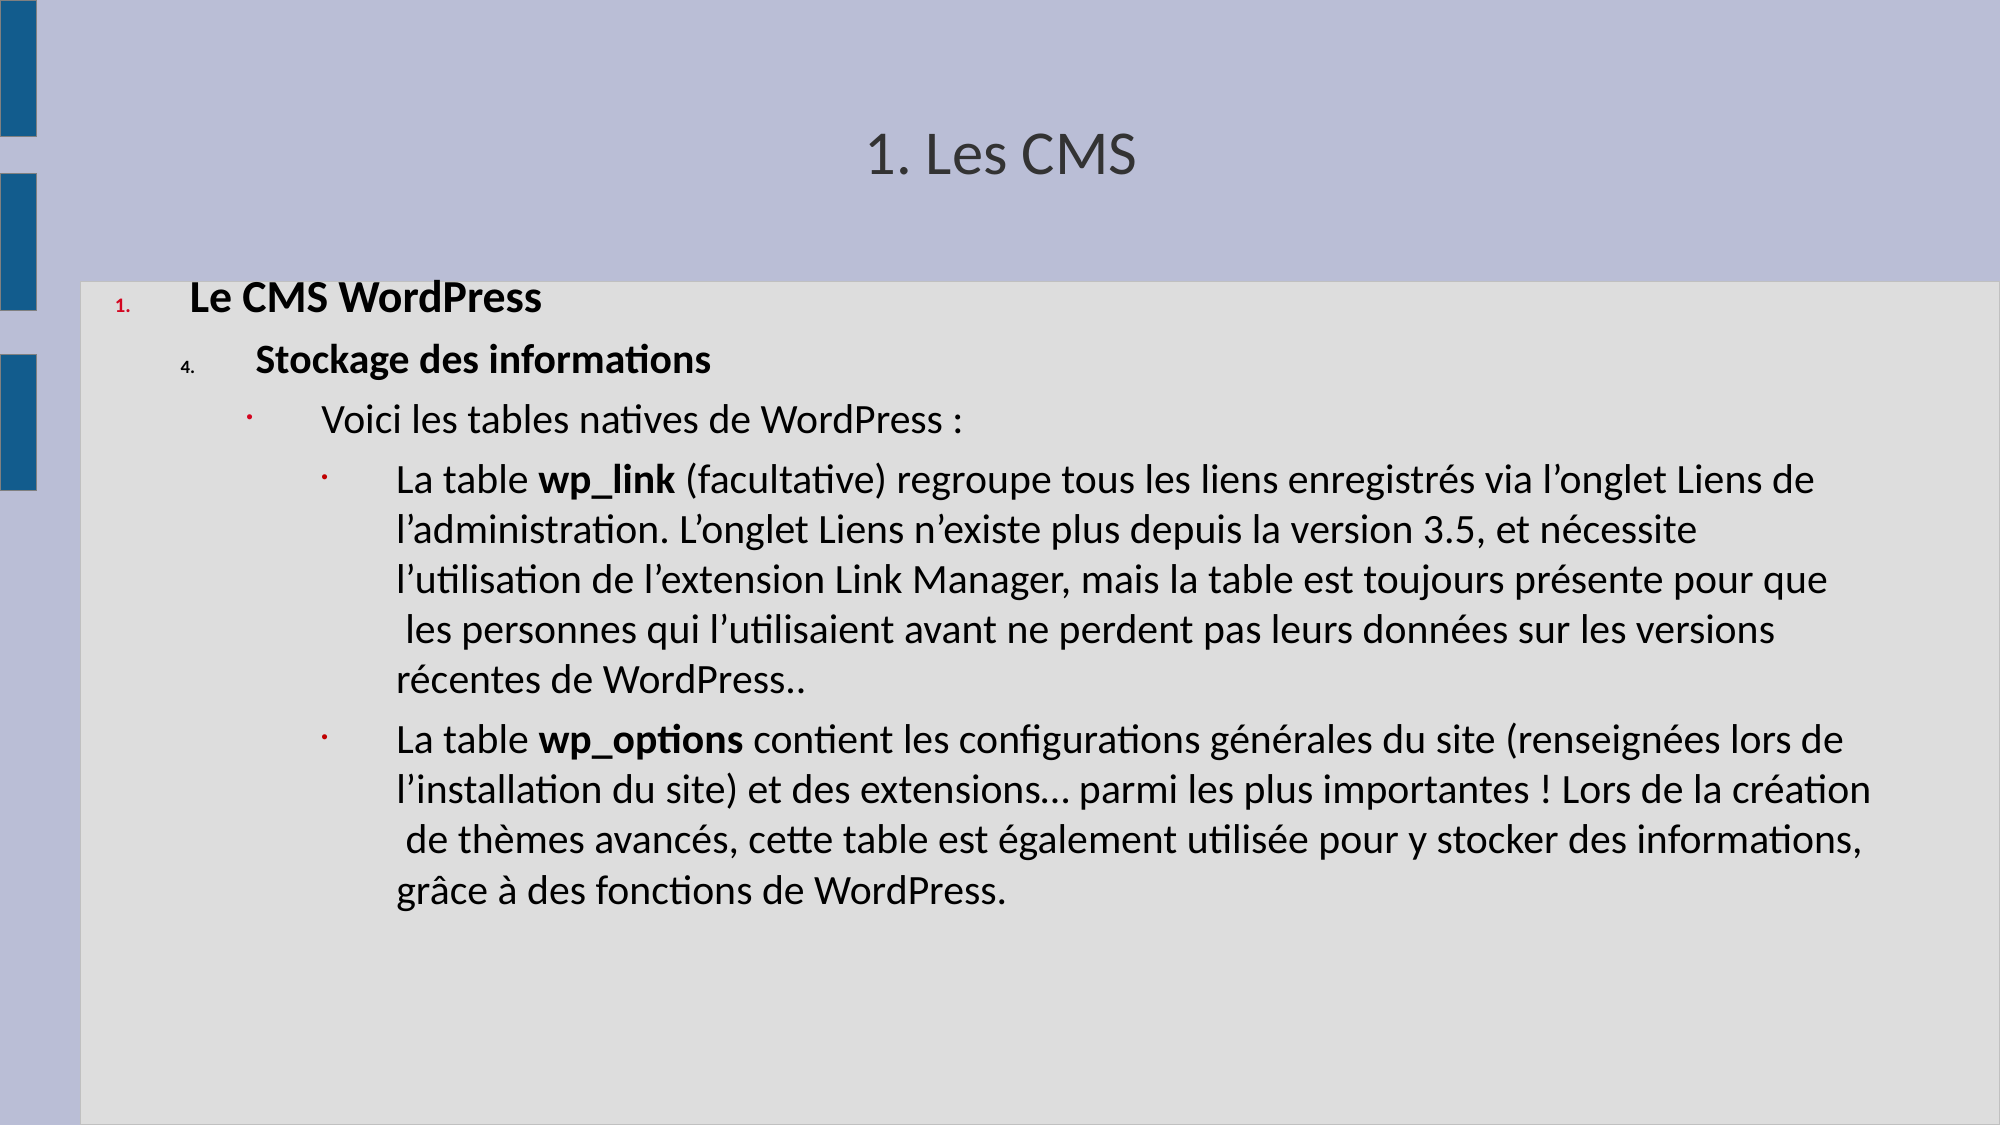

# 1. Les CMS
Le CMS WordPress
Stockage des informations
Voici les tables natives de WordPress :
La table wp_link (facultative) regroupe tous les liens enregistrés via l’onglet Liens de l’administration. L’onglet Liens n’existe plus depuis la version 3.5, et nécessite l’utilisation de l’extension Link Manager, mais la table est toujours présente pour que les personnes qui l’utilisaient avant ne perdent pas leurs données sur les versions récentes de WordPress..
La table wp_options contient les configurations générales du site (renseignées lors de l’installation du site) et des extensions… parmi les plus importantes ! Lors de la création de thèmes avancés, cette table est également utilisée pour y stocker des informations, grâce à des fonctions de WordPress.